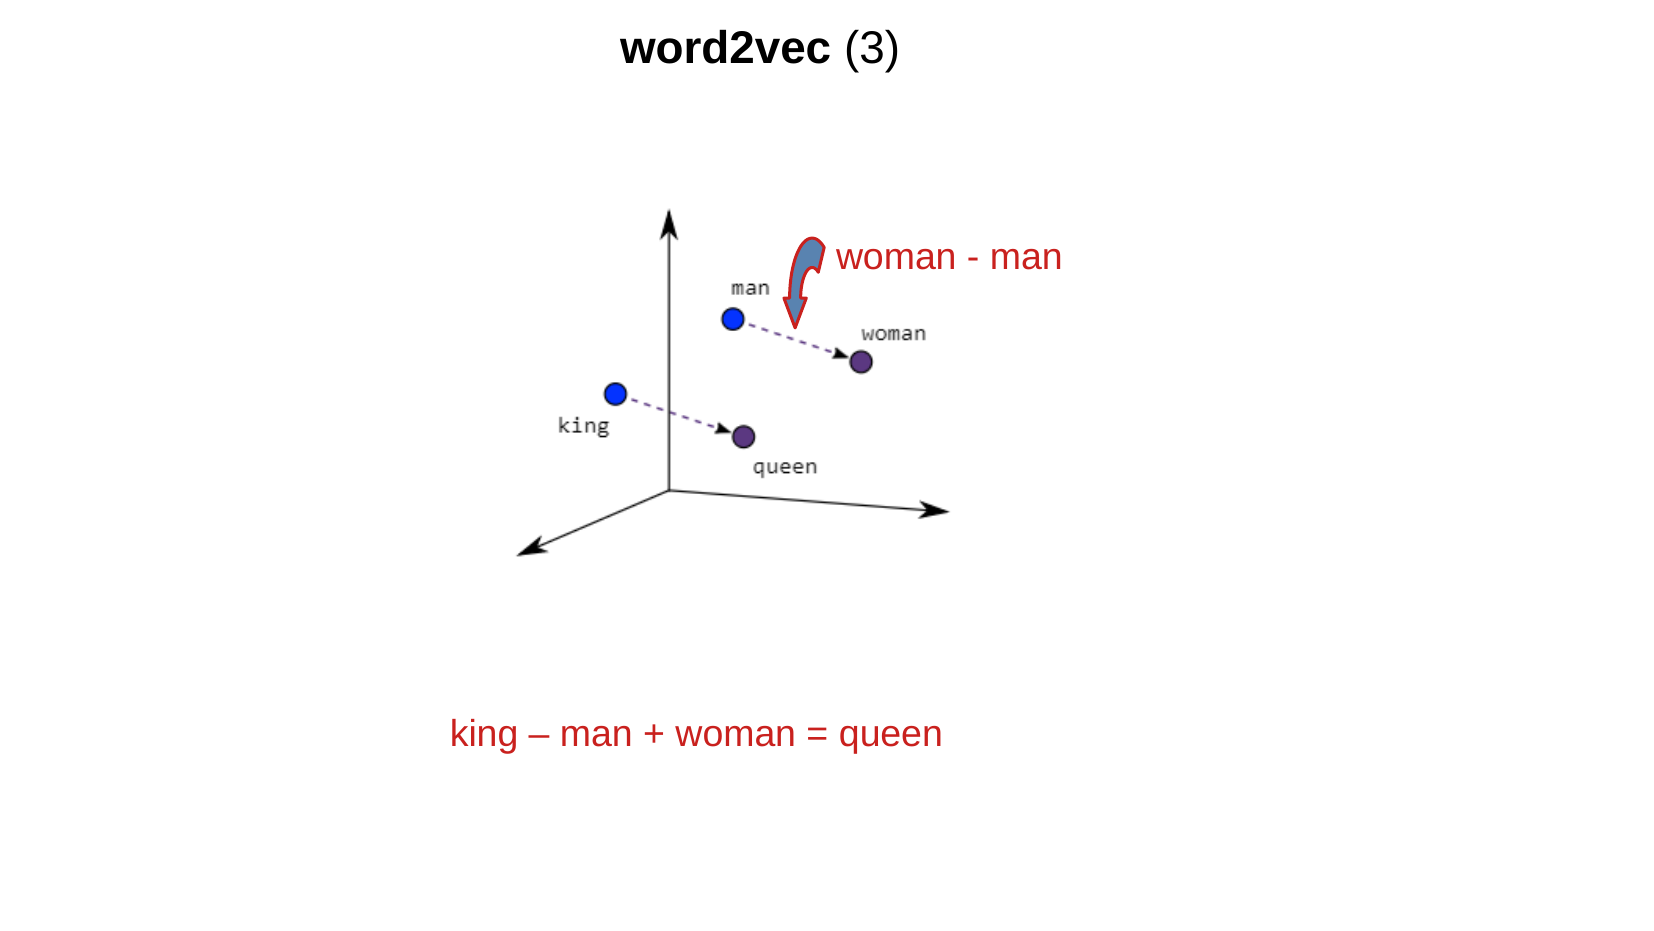

word2vec (3)
woman - man
king – man + woman = queen